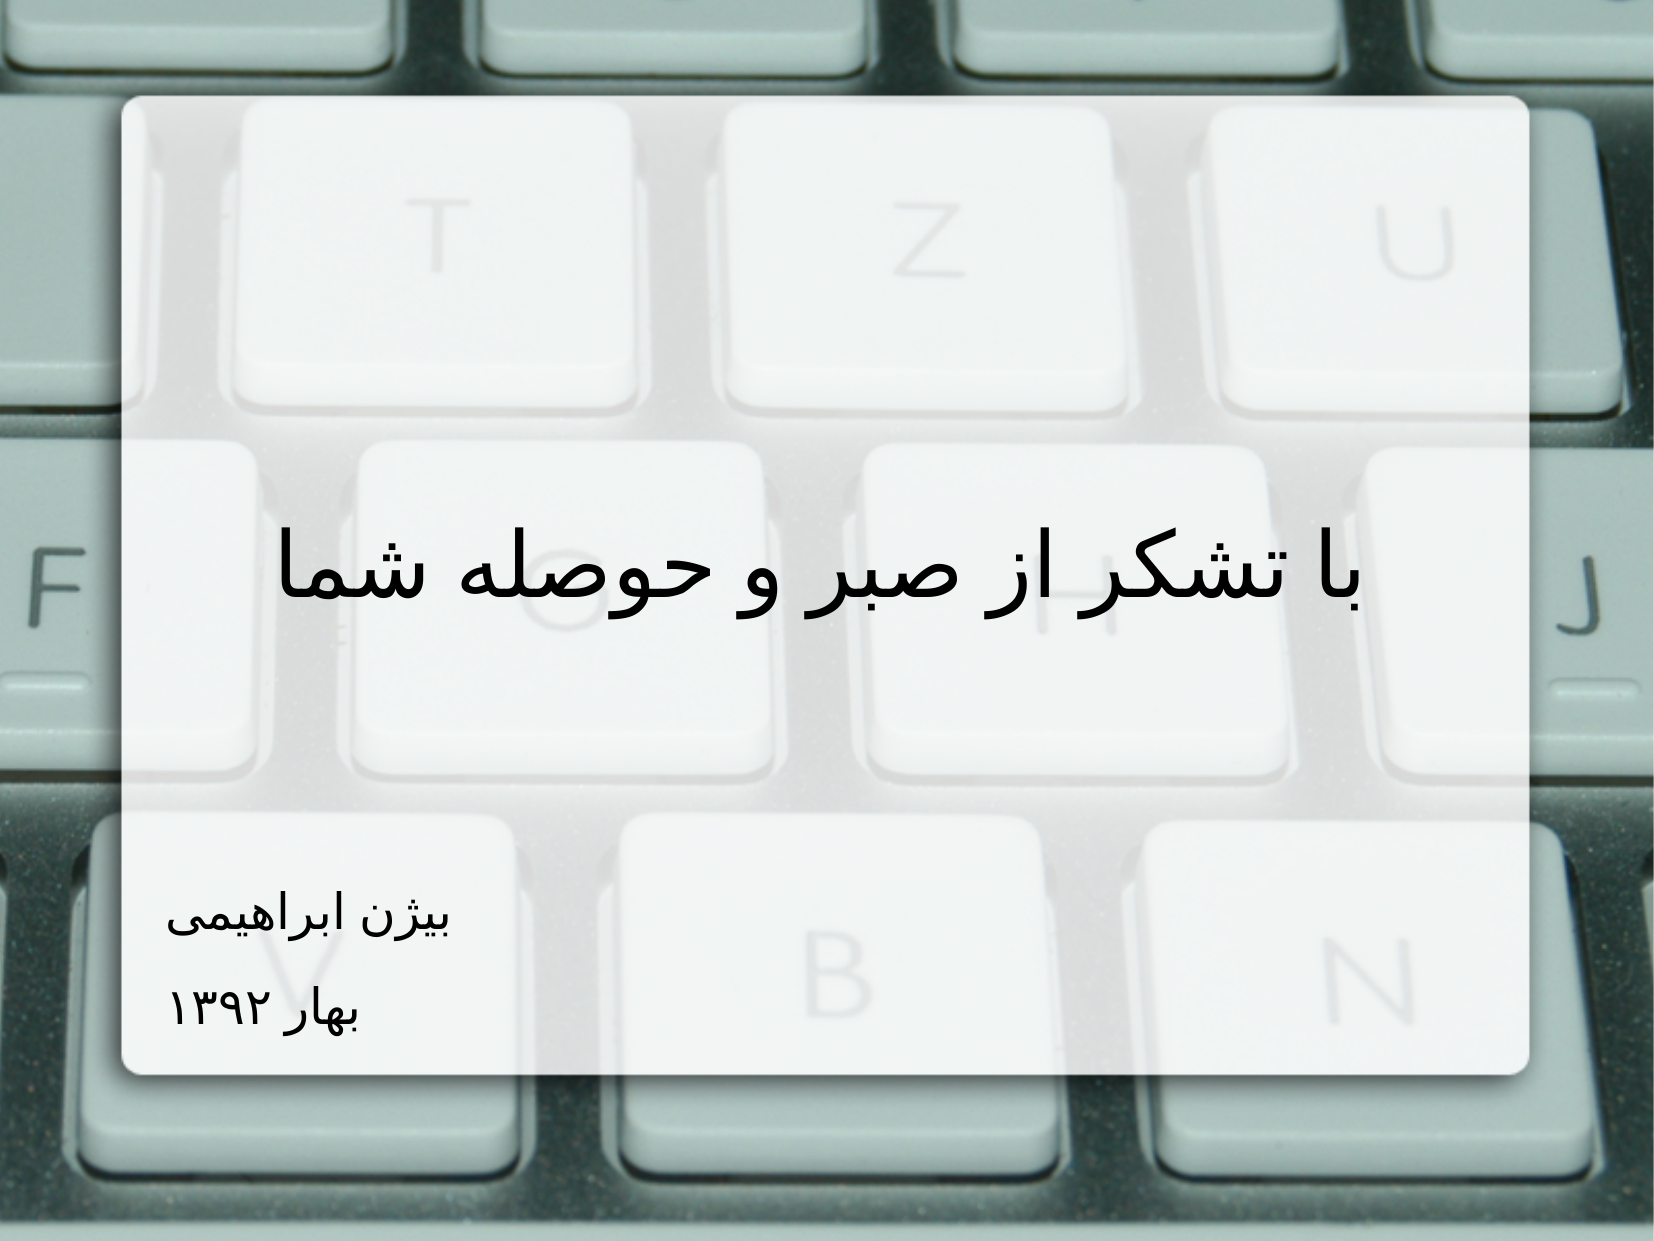

# با تشکر از صبر و حوصله شما
بیژن ابراهیمی
بهار ۱۳۹۲